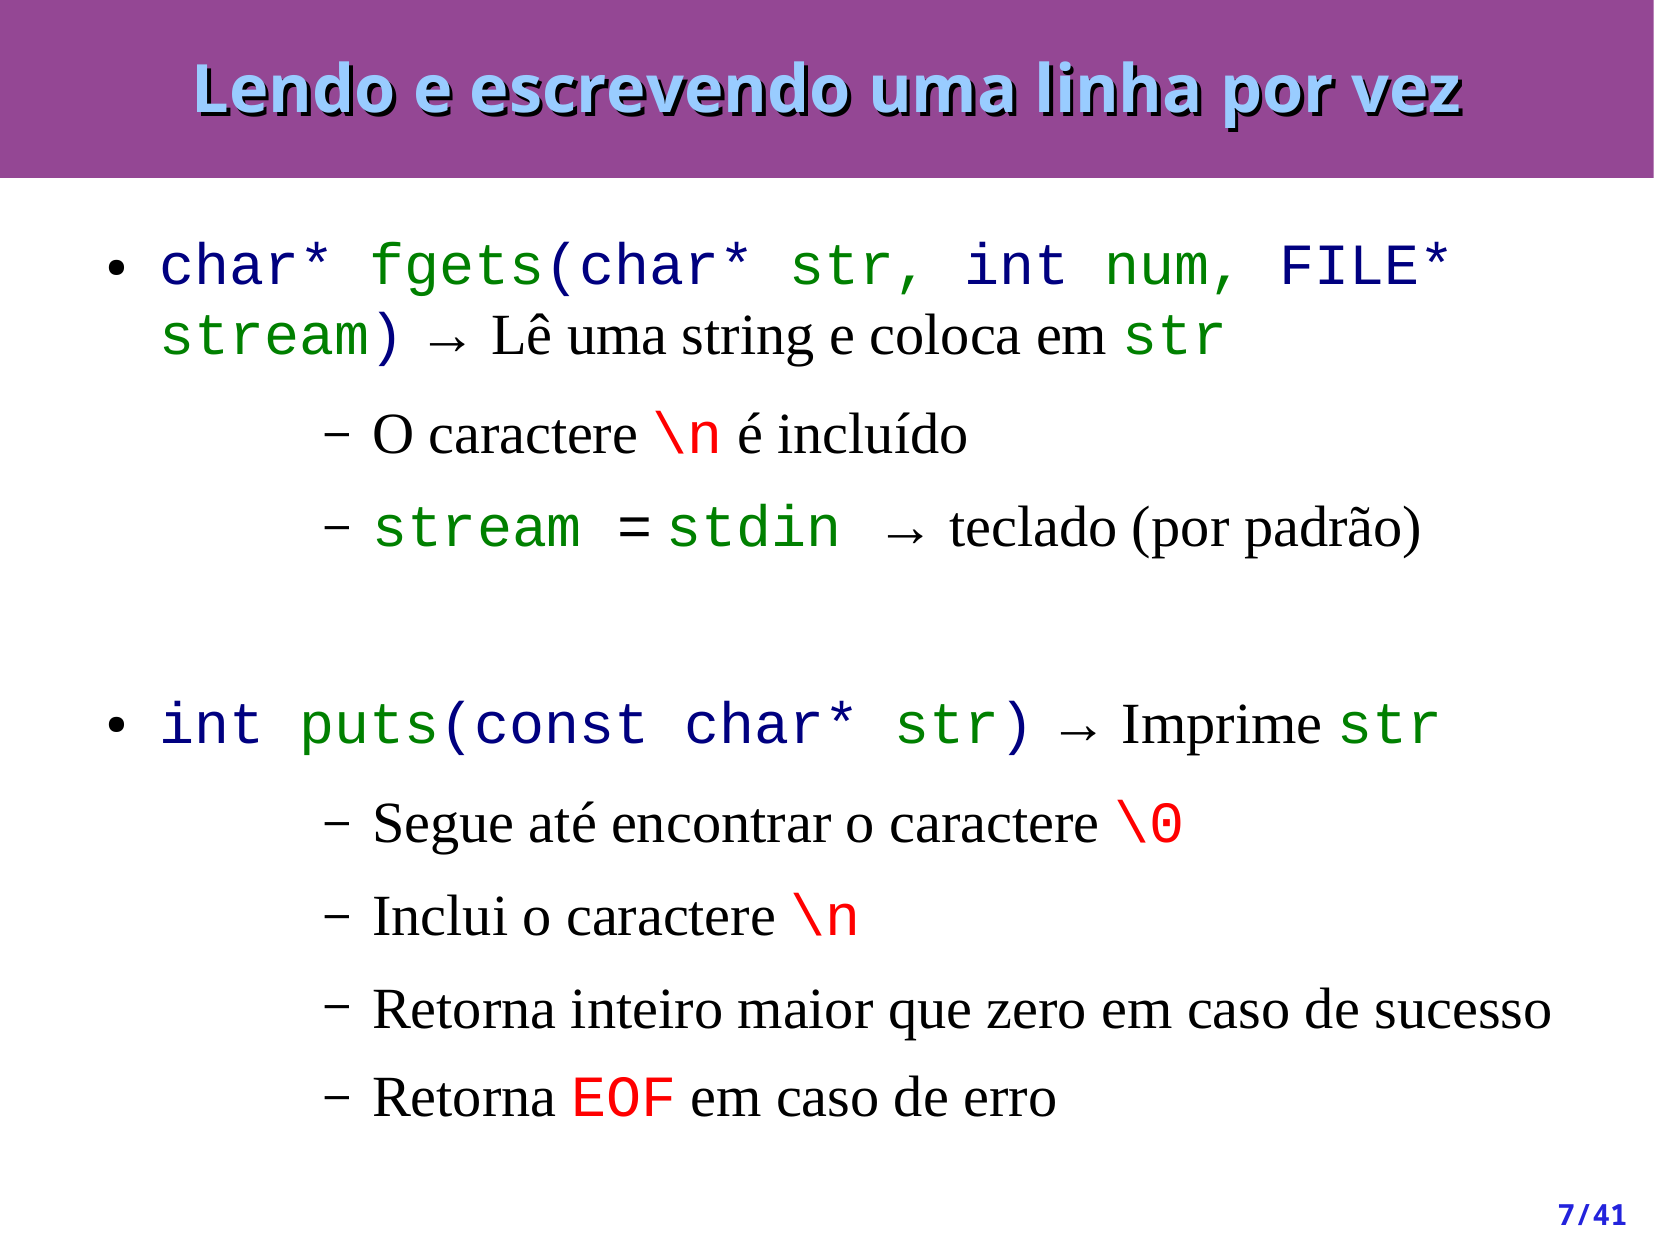

# Lendo e escrevendo uma linha por vez
char* fgets(char* str, int num, FILE* stream) → Lê uma string e coloca em str
O caractere \n é incluído
stream = stdin → teclado (por padrão)
int puts(const char* str) → Imprime str
Segue até encontrar o caractere \0
Inclui o caractere \n
Retorna inteiro maior que zero em caso de sucesso
Retorna EOF em caso de erro
7